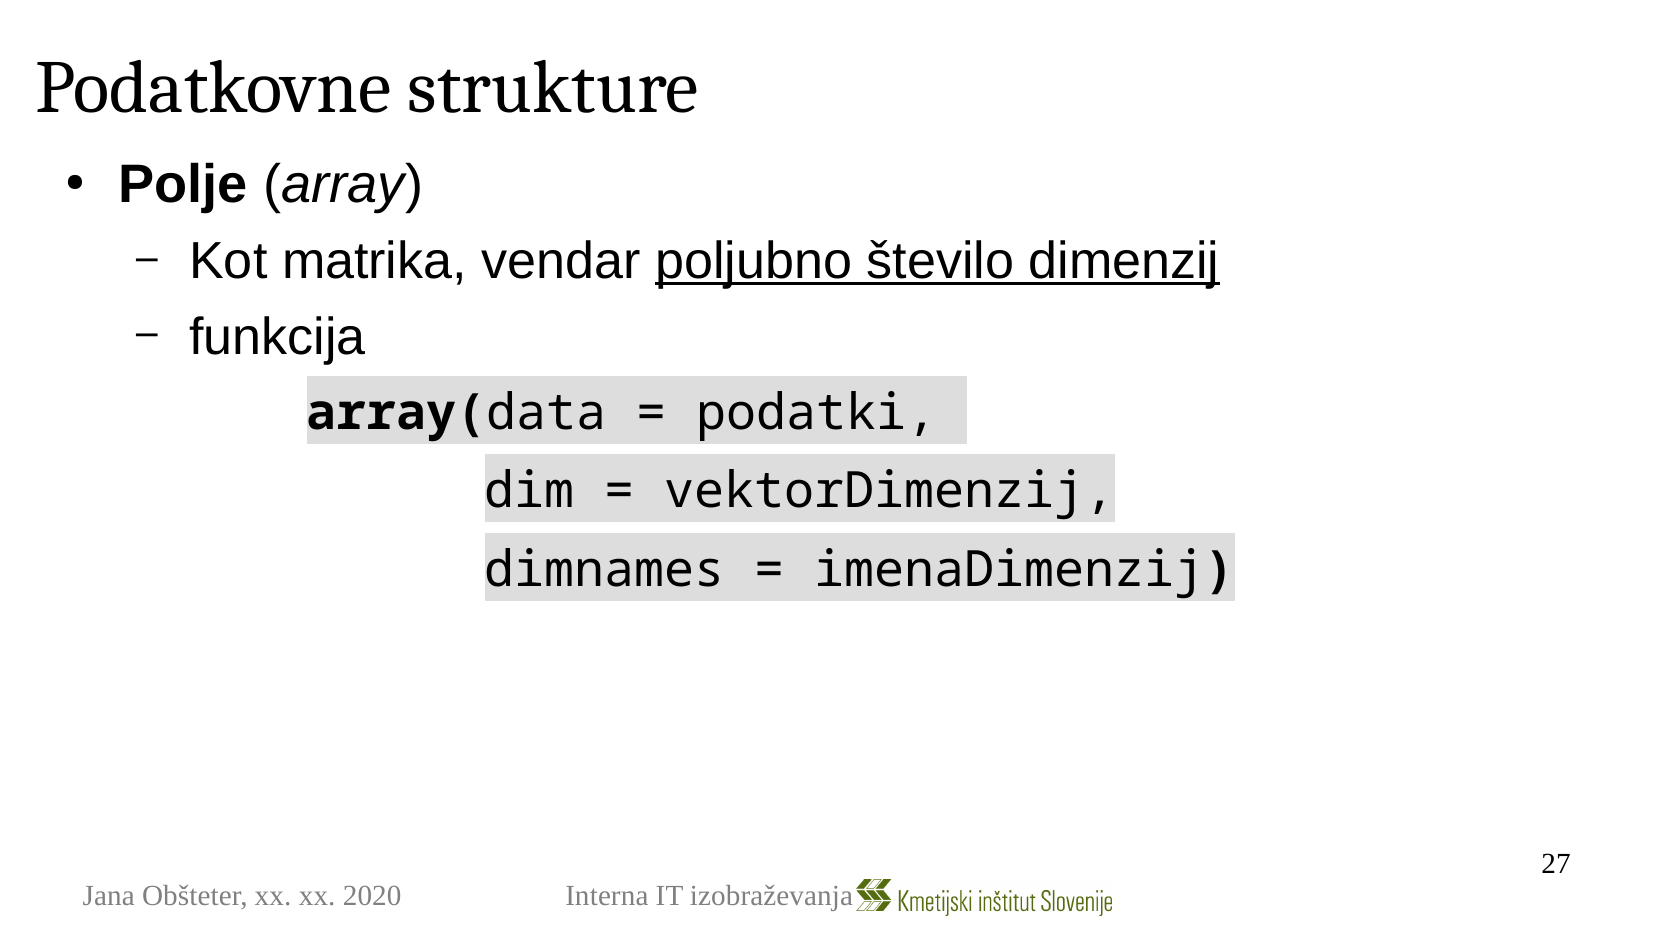

# Podatkovne strukture
Polje (array)
Kot matrika, vendar poljubno število dimenzij
funkcija
	 array(data = podatki,
				dim = vektorDimenzij,
				dimnames = imenaDimenzij)
27